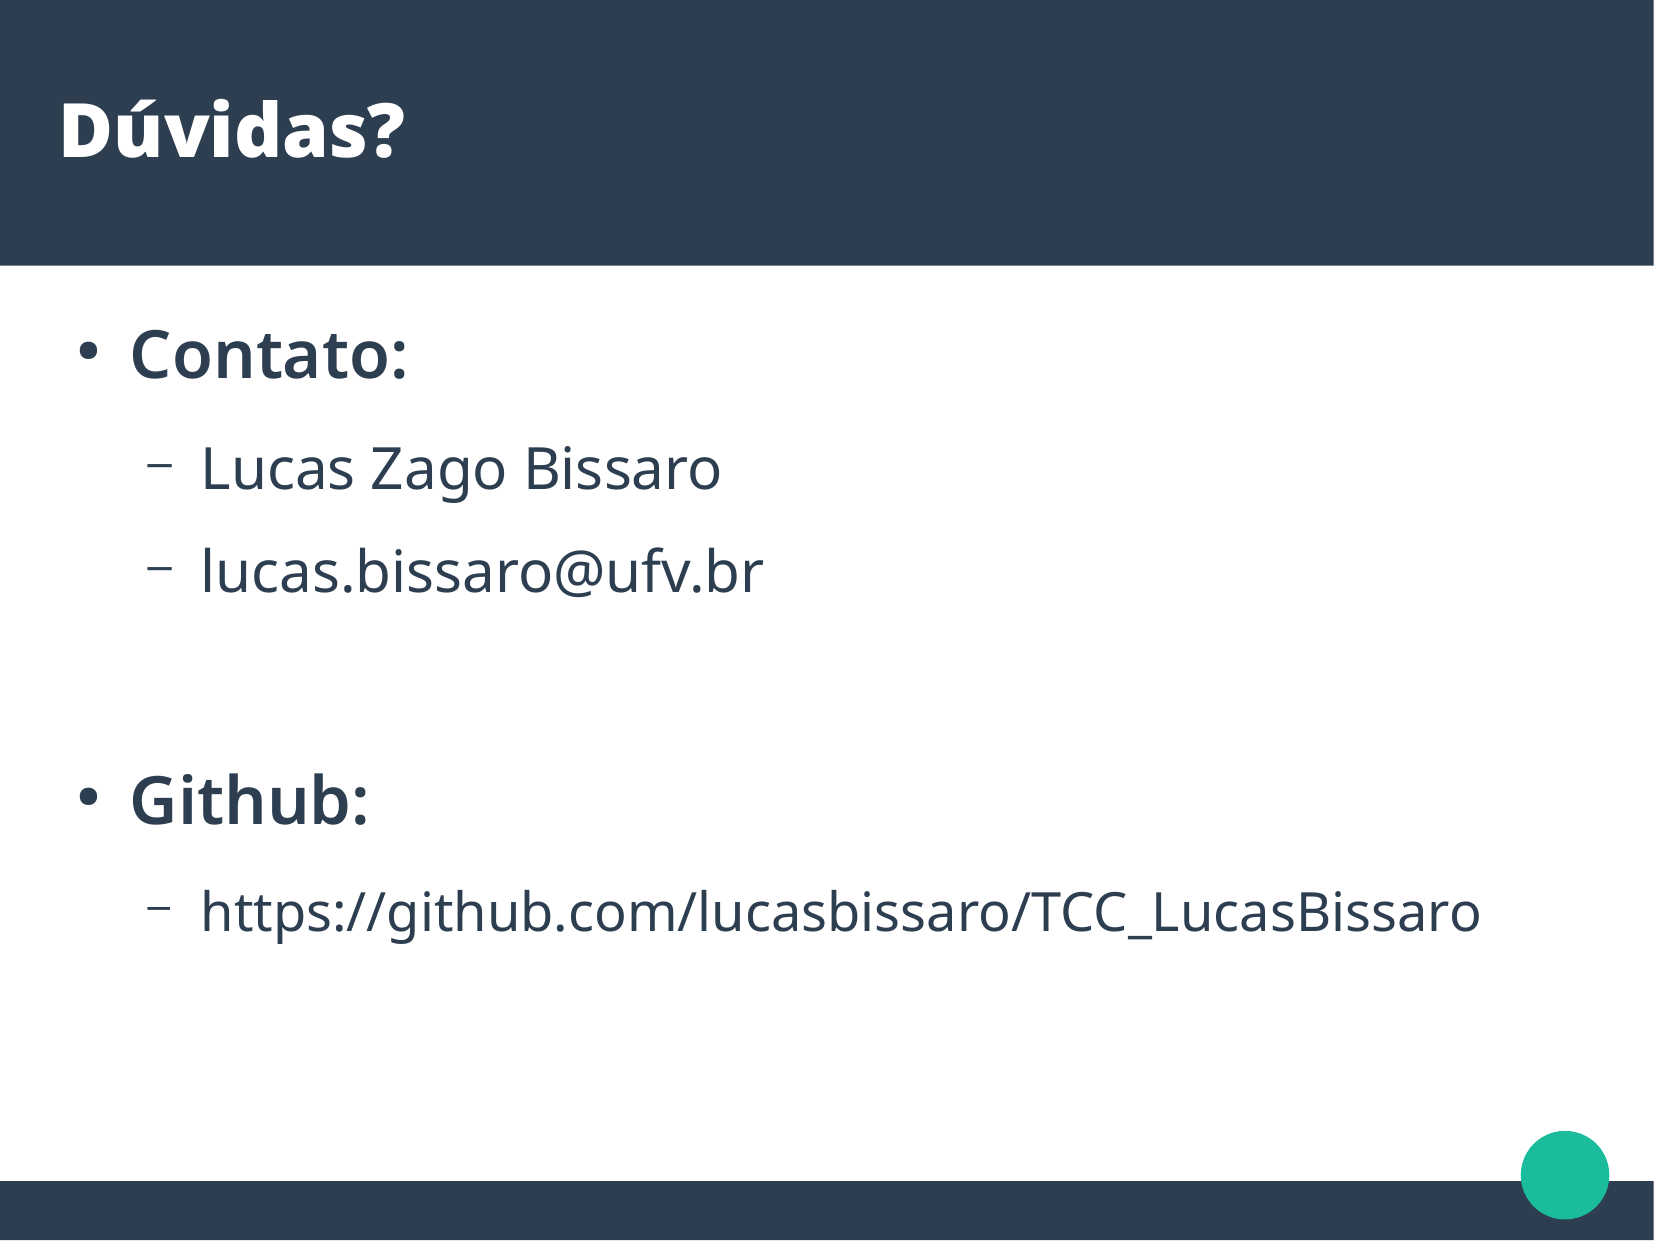

# Dúvidas?
Contato:
Lucas Zago Bissaro
lucas.bissaro@ufv.br
Github:
https://github.com/lucasbissaro/TCC_LucasBissaro